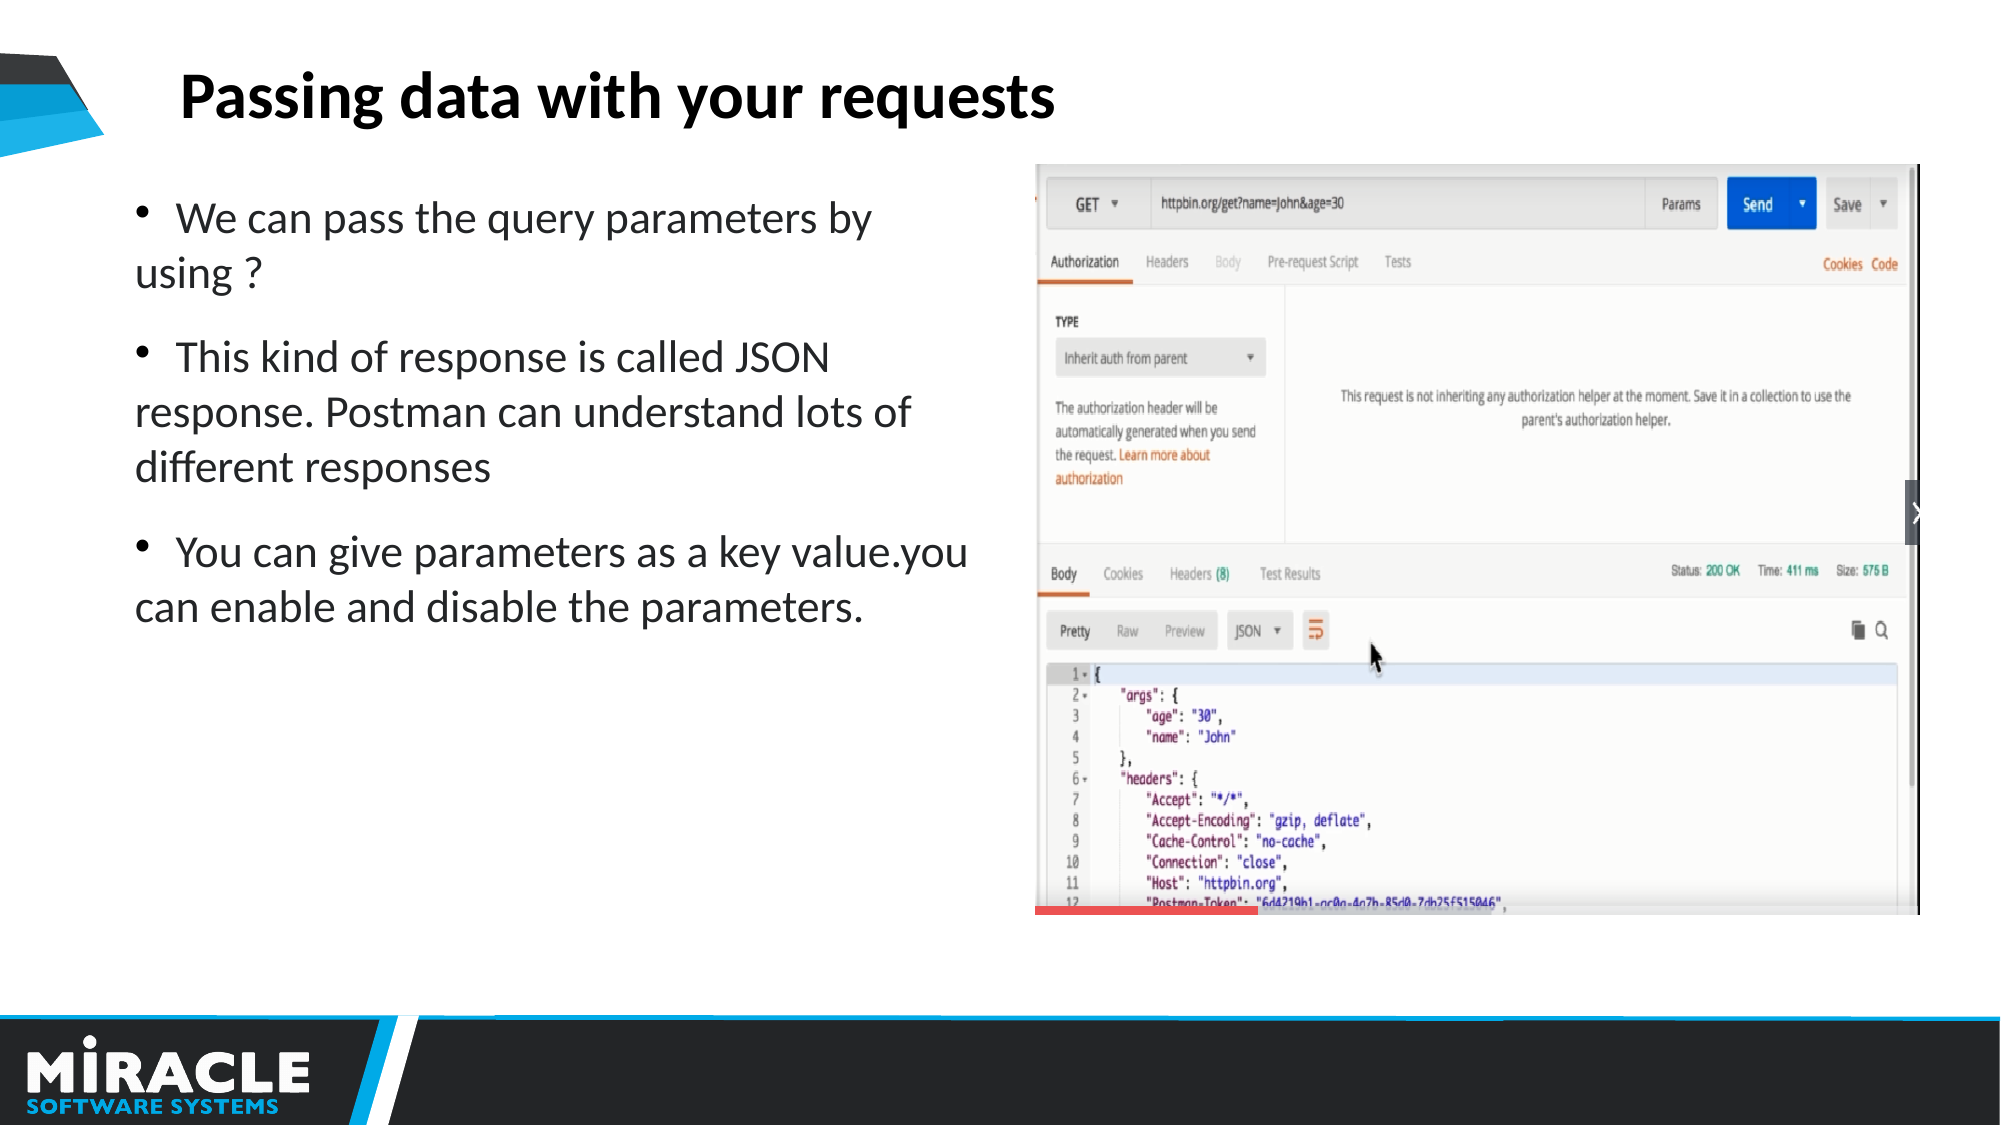

Passing data with your requests
 We can pass the query parameters by using ?
 This kind of response is called JSON response. Postman can understand lots of different responses
 You can give parameters as a key value.you can enable and disable the parameters.